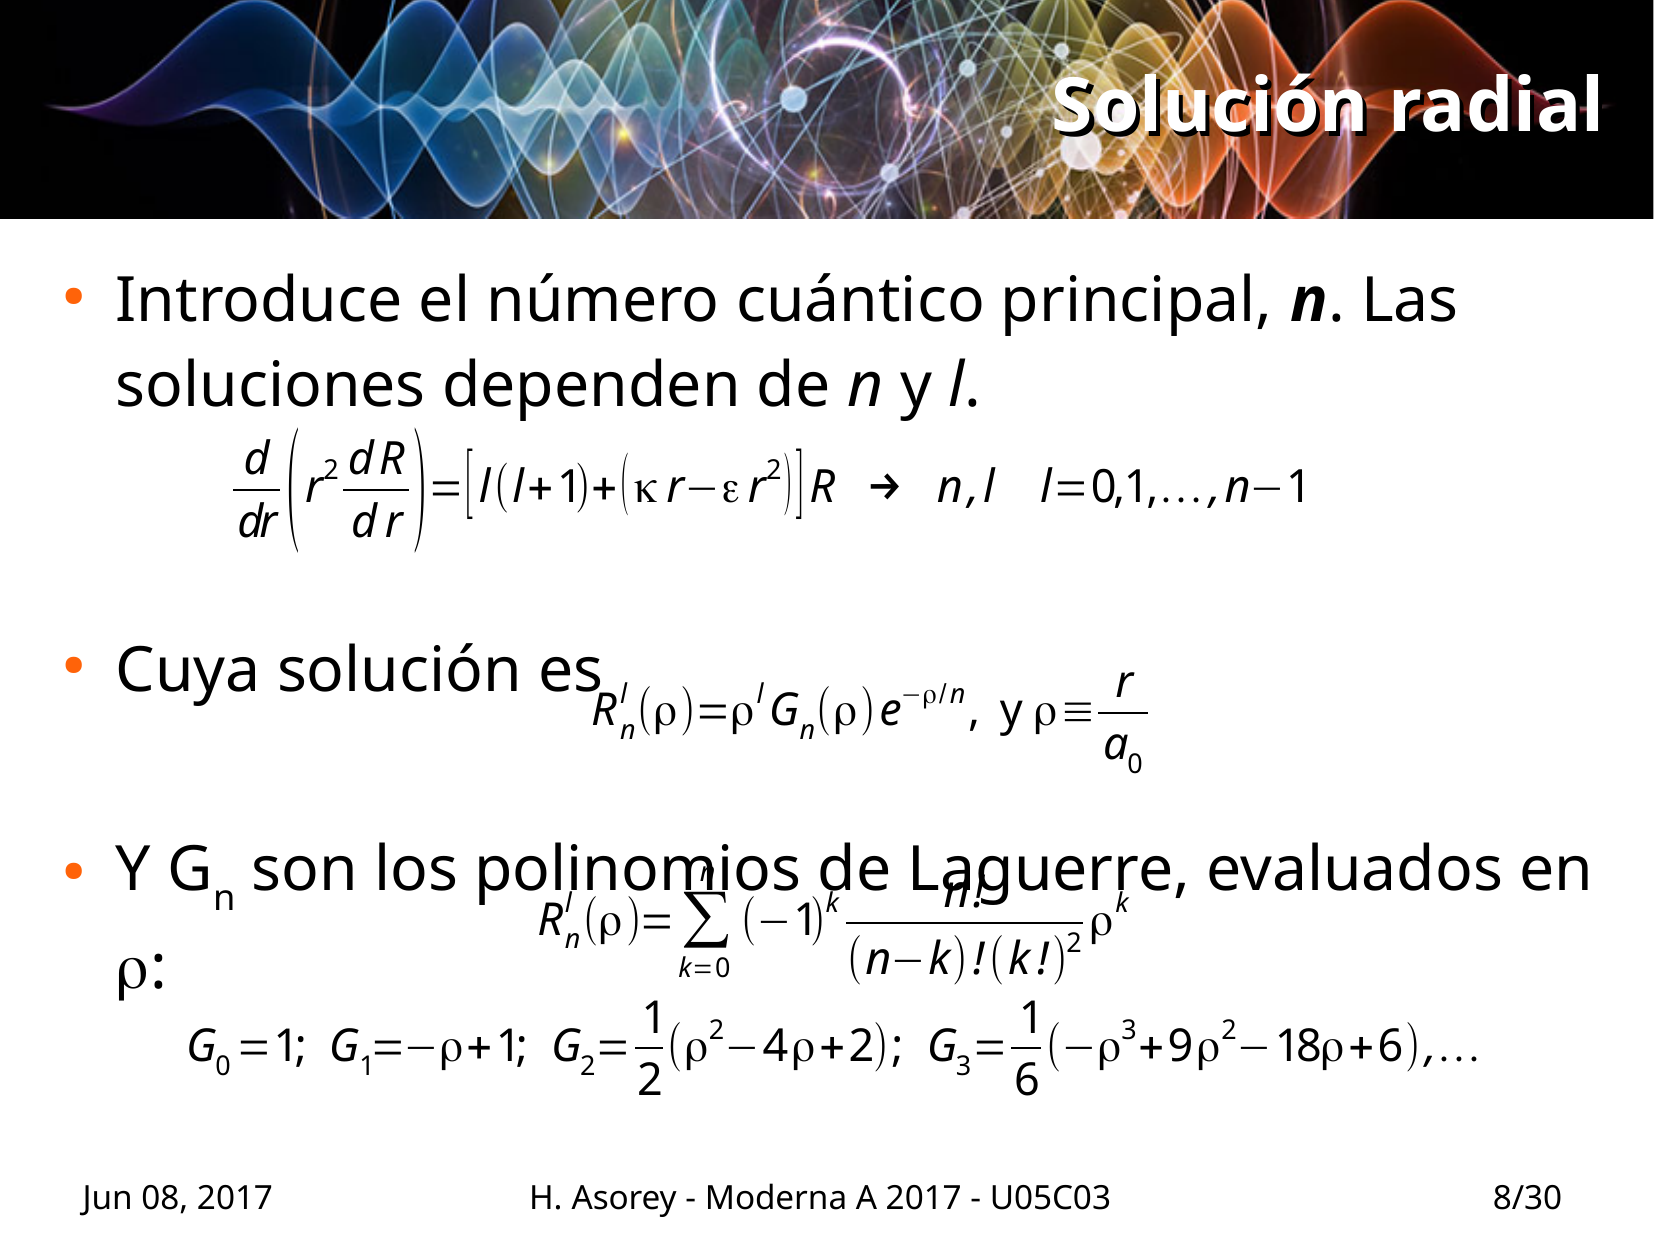

# Solución radial
Introduce el número cuántico principal, n. Las soluciones dependen de n y l.
Cuya solución es
Y Gn son los polinomios de Laguerre, evaluados en r:
Jun 08, 2017
H. Asorey - Moderna A 2017 - U05C03
8